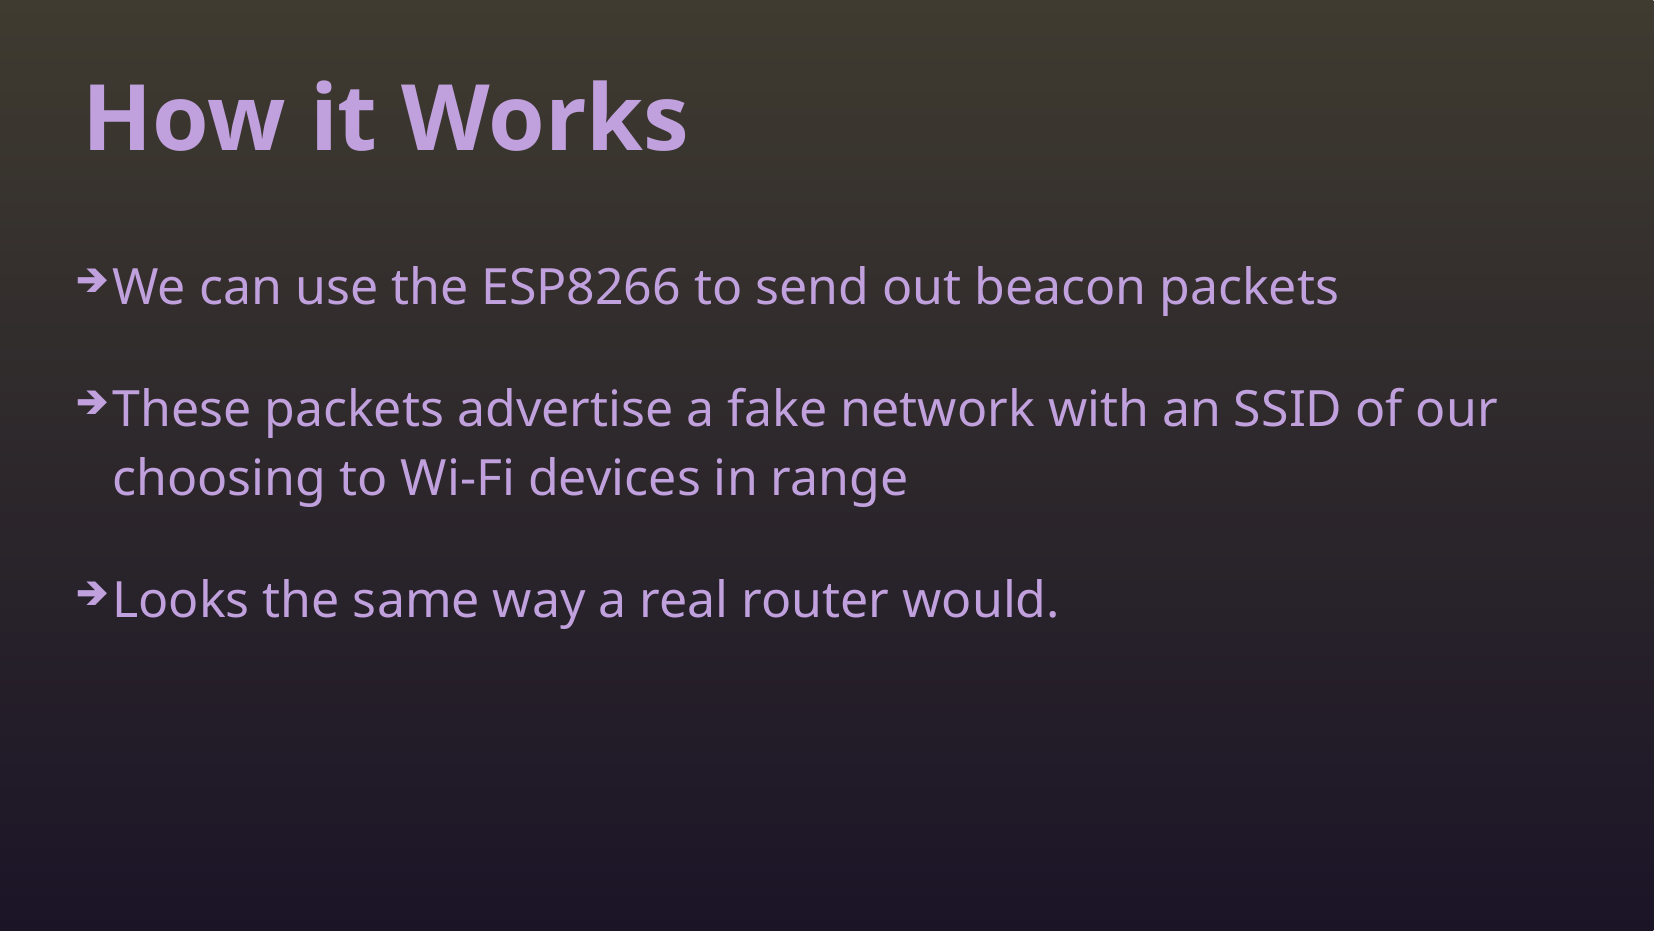

# How it Works
We can use the ESP8266 to send out beacon packets
These packets advertise a fake network with an SSID of our choosing to Wi-Fi devices in range
Looks the same way a real router would.